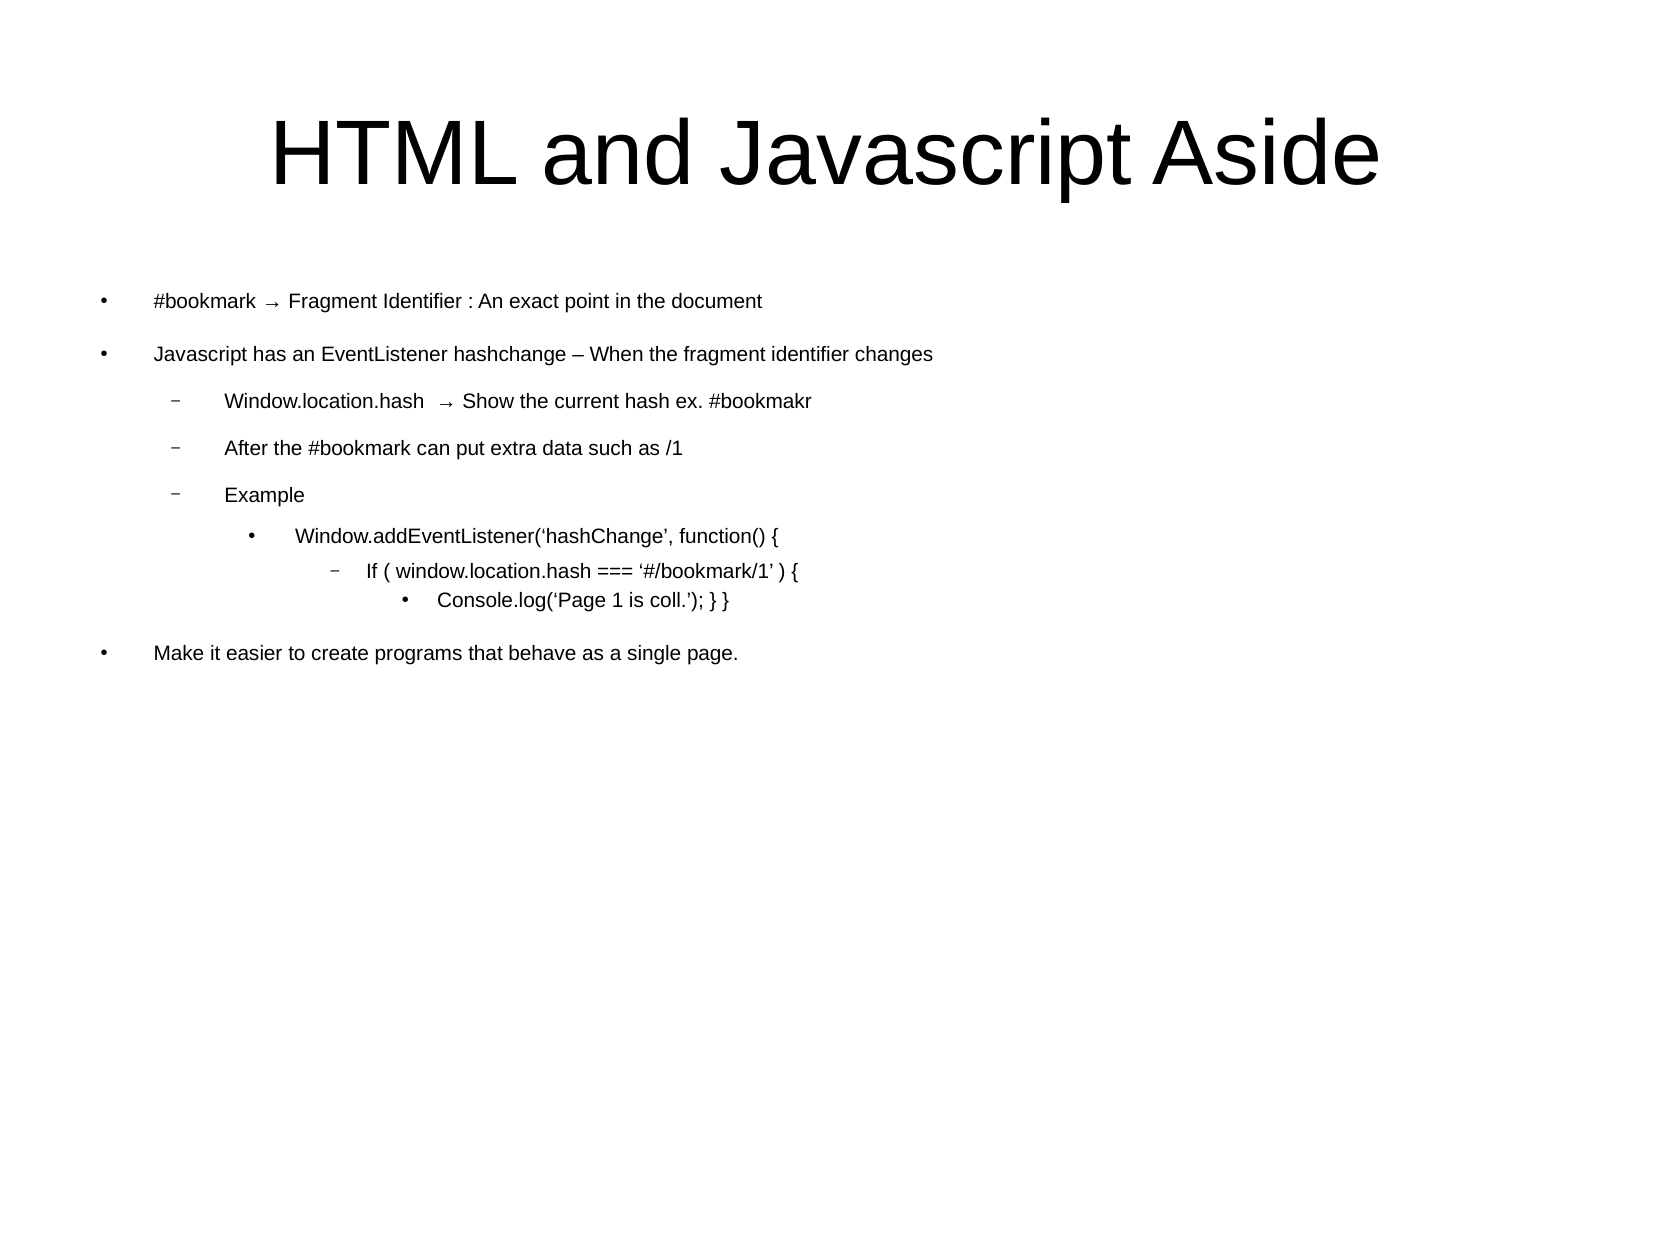

# HTML and Javascript Aside
#bookmark → Fragment Identifier : An exact point in the document
Javascript has an EventListener hashchange – When the fragment identifier changes
Window.location.hash → Show the current hash ex. #bookmakr
After the #bookmark can put extra data such as /1
Example
Window.addEventListener(‘hashChange’, function() {
If ( window.location.hash === ‘#/bookmark/1’ ) {
Console.log(‘Page 1 is coll.’); } }
Make it easier to create programs that behave as a single page.